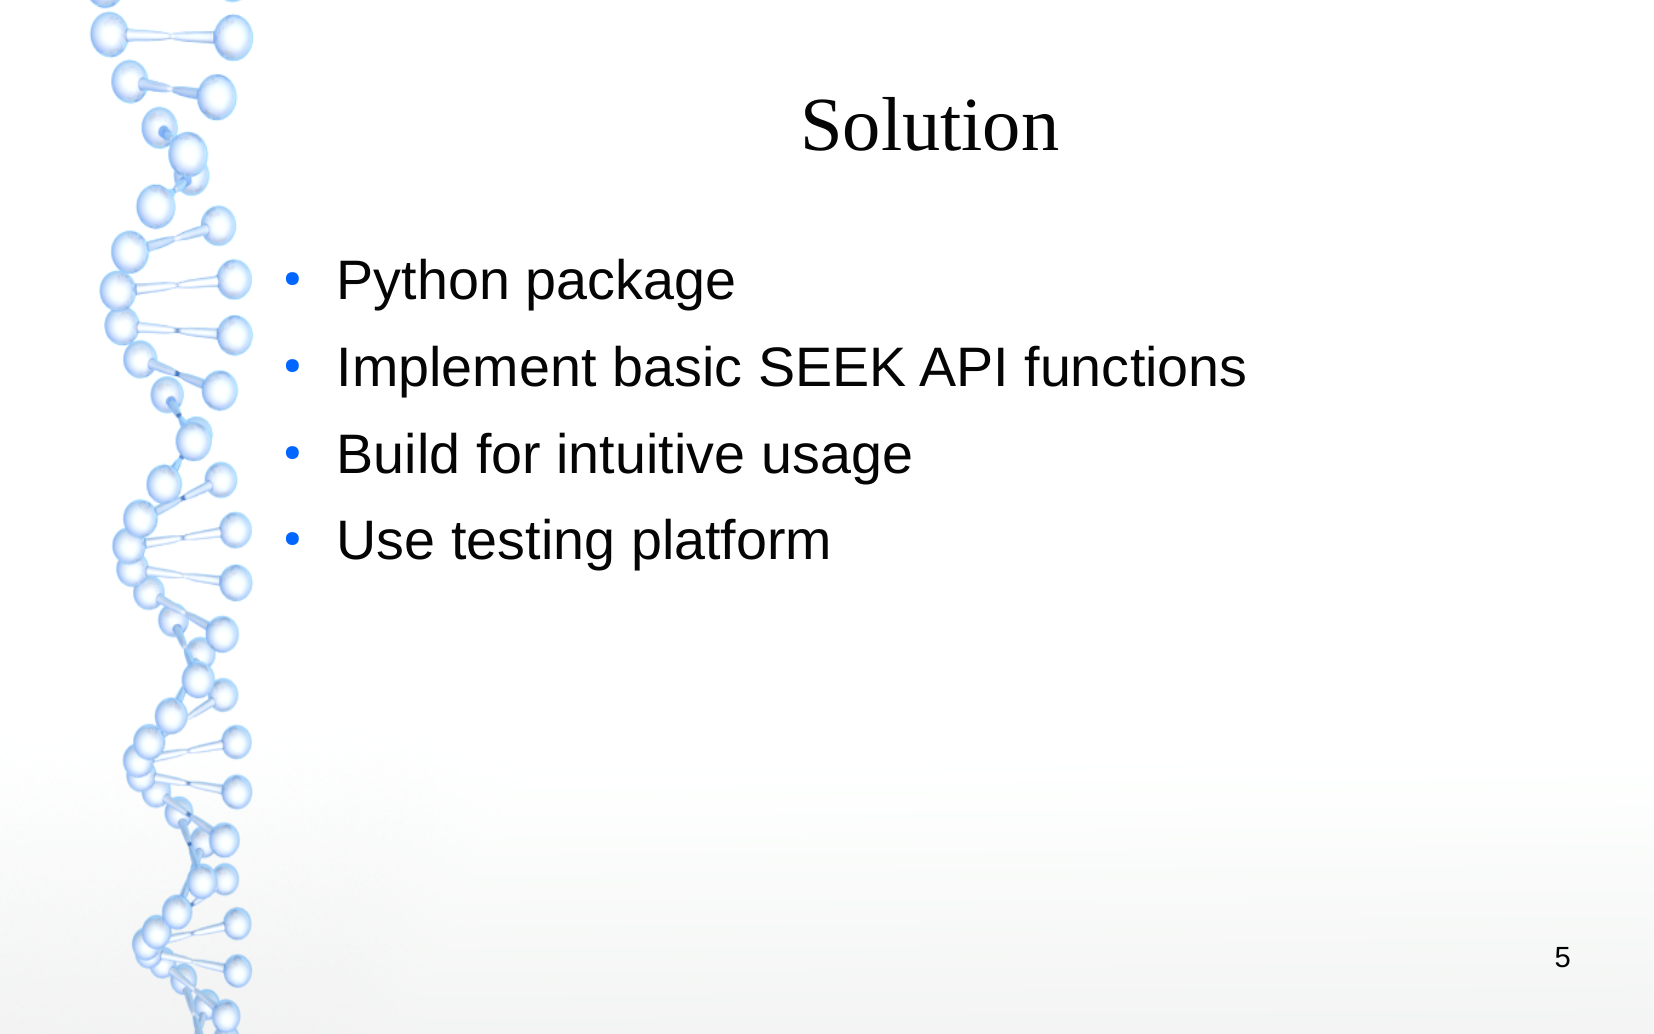

# Solution
Python package
Implement basic SEEK API functions
Build for intuitive usage
Use testing platform
5